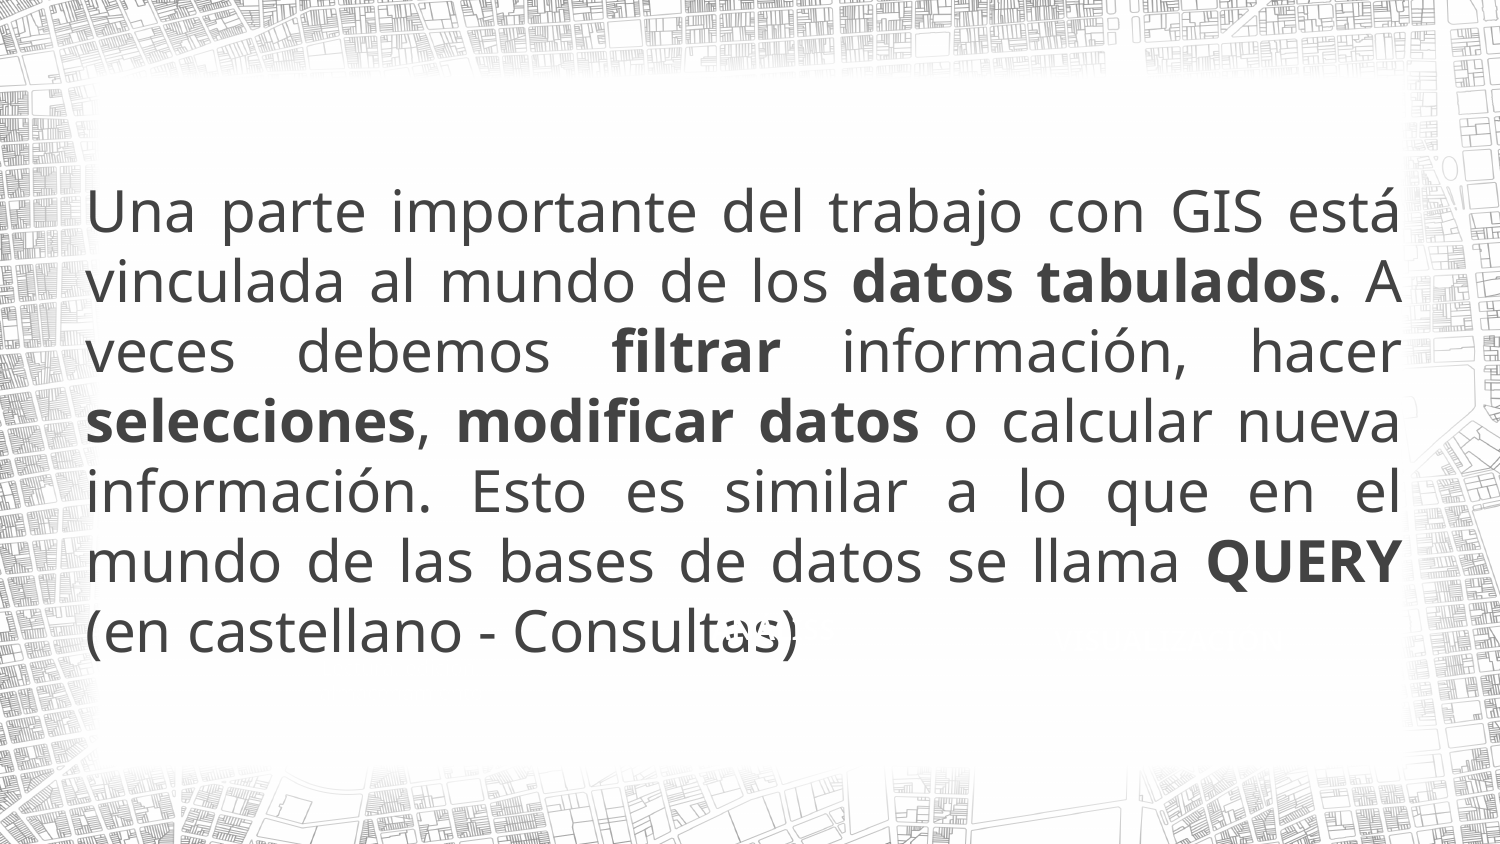

Una parte importante del trabajo con GIS está vinculada al mundo de los datos tabulados. A veces debemos filtrar información, hacer selecciones, modificar datos o calcular nueva información. Esto es similar a lo que en el mundo de las bases de datos se llama QUERY (en castellano - Consultas)
ANÁLISS
VISUALIZACIÓN
Lectura, edición, almacenamiento